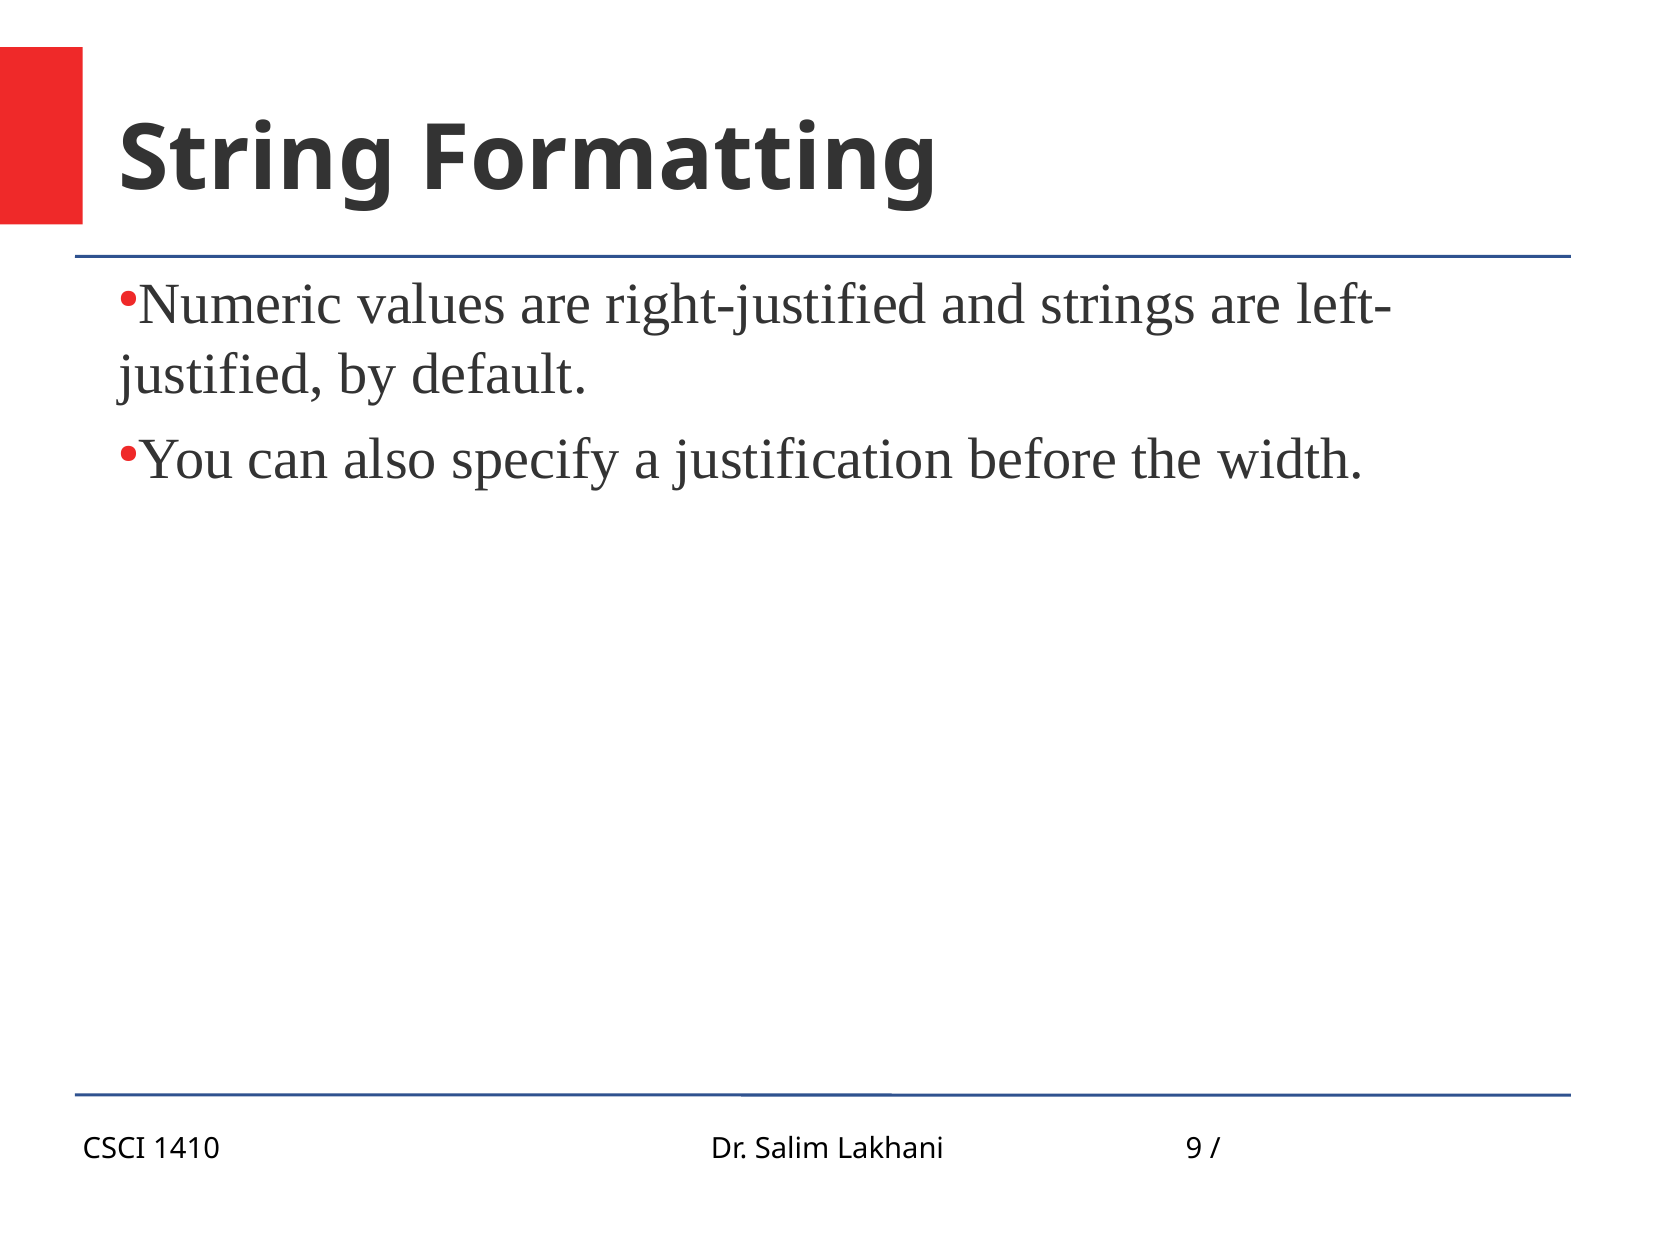

# String Formatting
Numeric values are right-justified and strings are left- justified, by default.
You can also specify a justification before the width.
CSCI 1410
Dr. Salim Lakhani